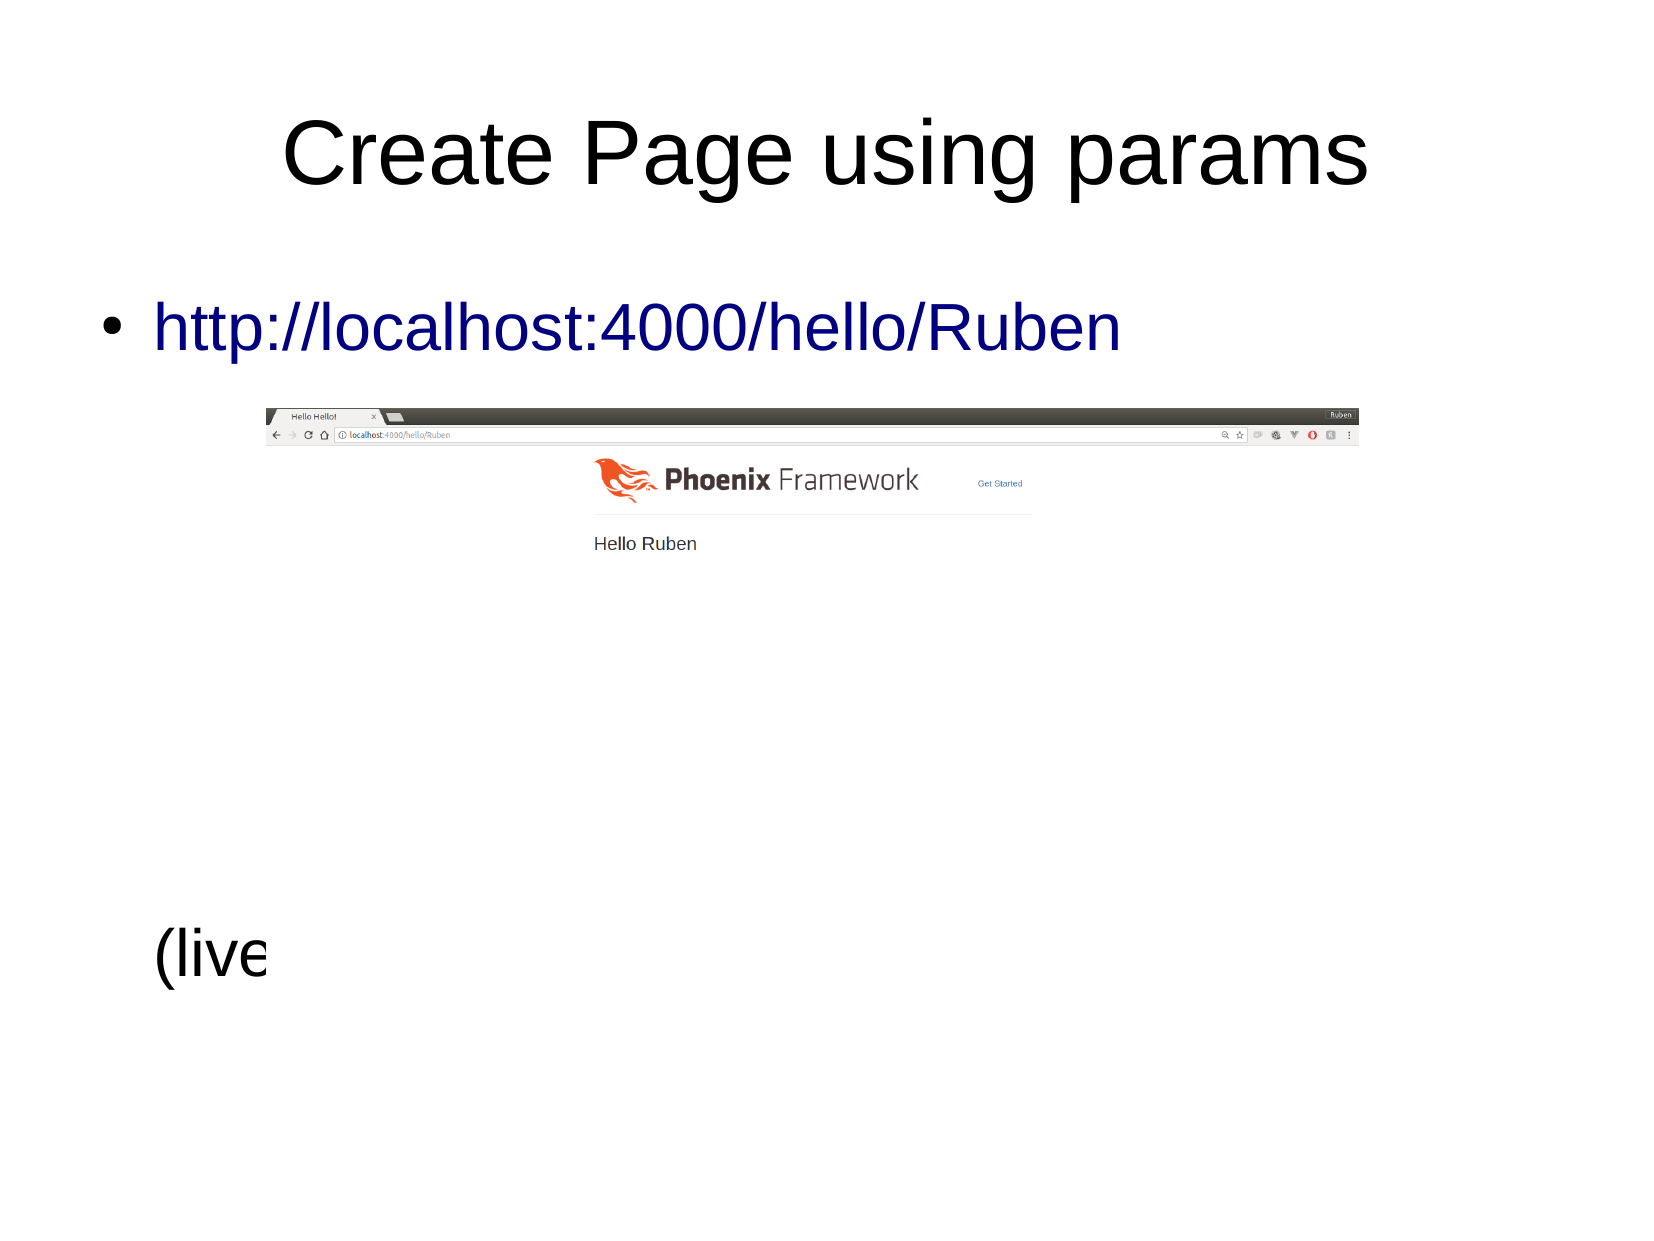

# Create Page using params
http://localhost:4000/hello/Ruben
(live coding)